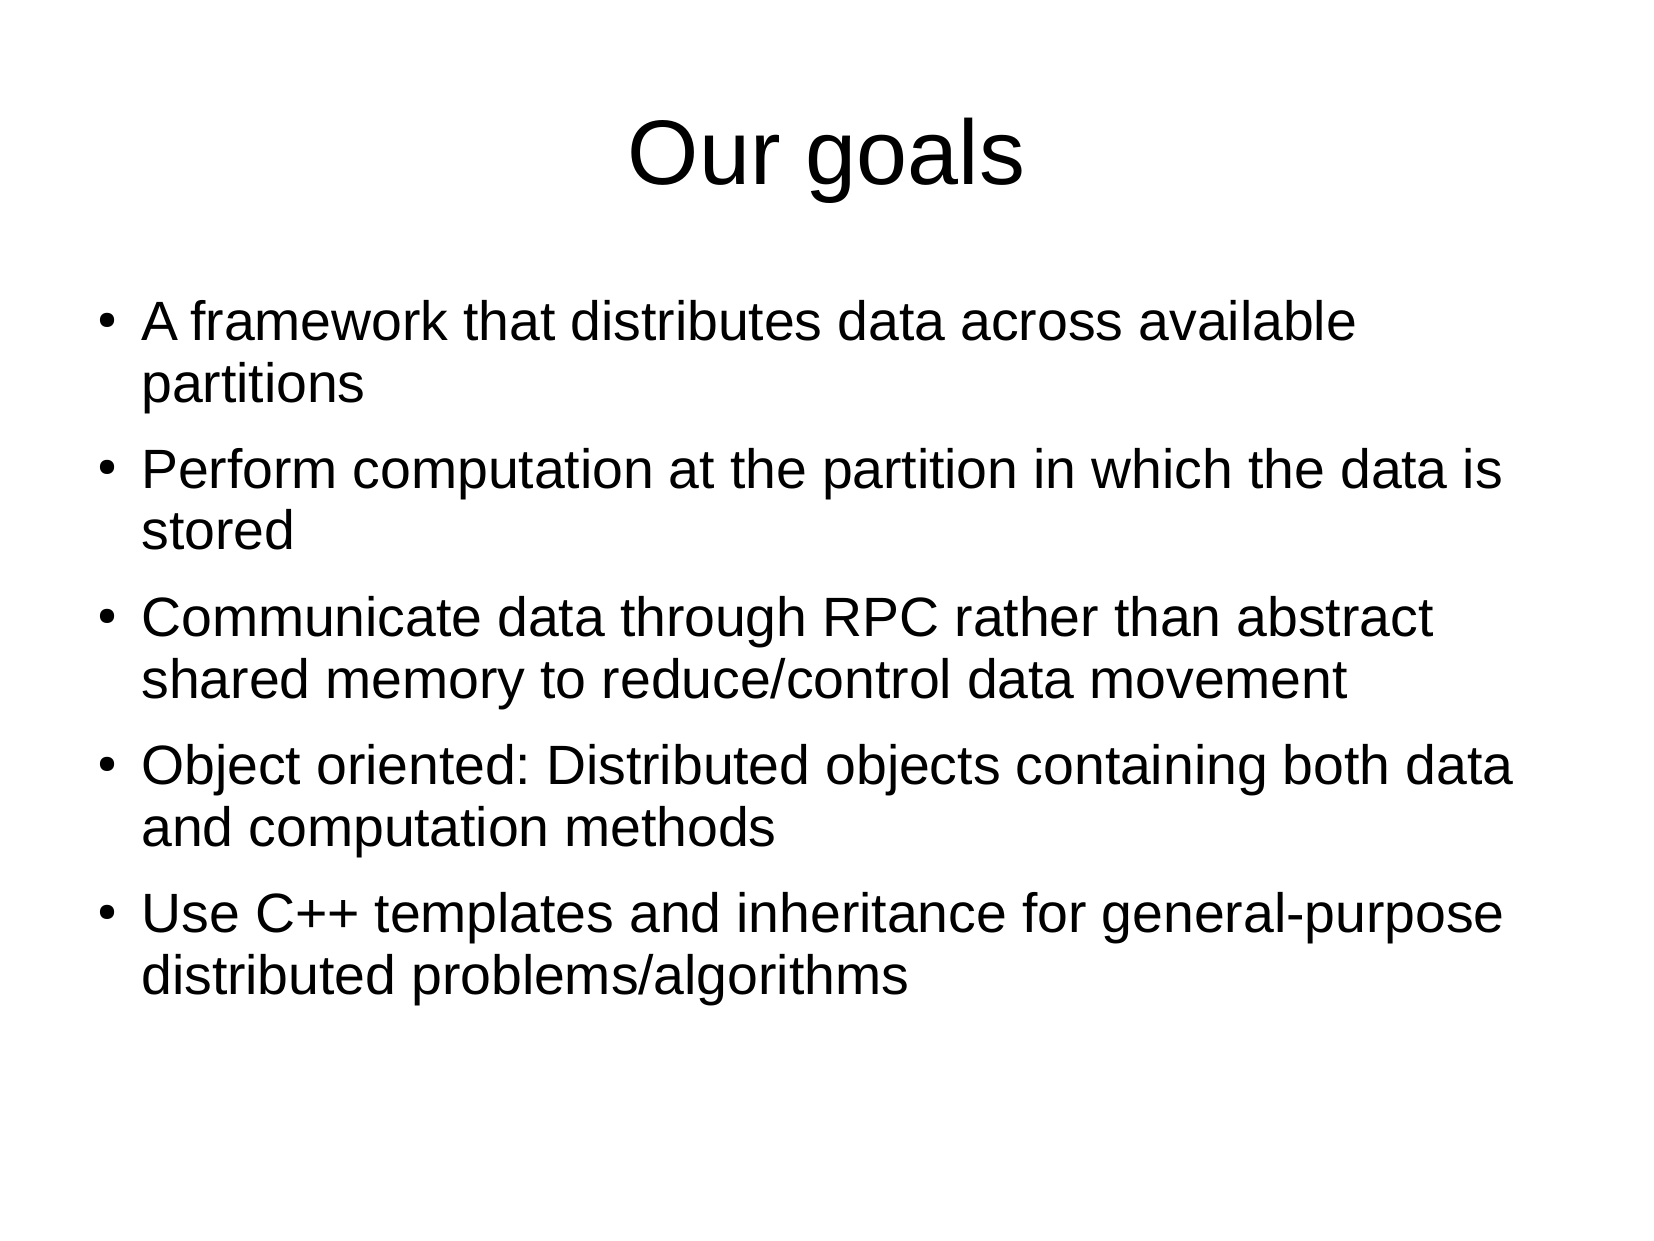

# Our goals
A framework that distributes data across available partitions
Perform computation at the partition in which the data is stored
Communicate data through RPC rather than abstract shared memory to reduce/control data movement
Object oriented: Distributed objects containing both data and computation methods
Use C++ templates and inheritance for general-purpose distributed problems/algorithms